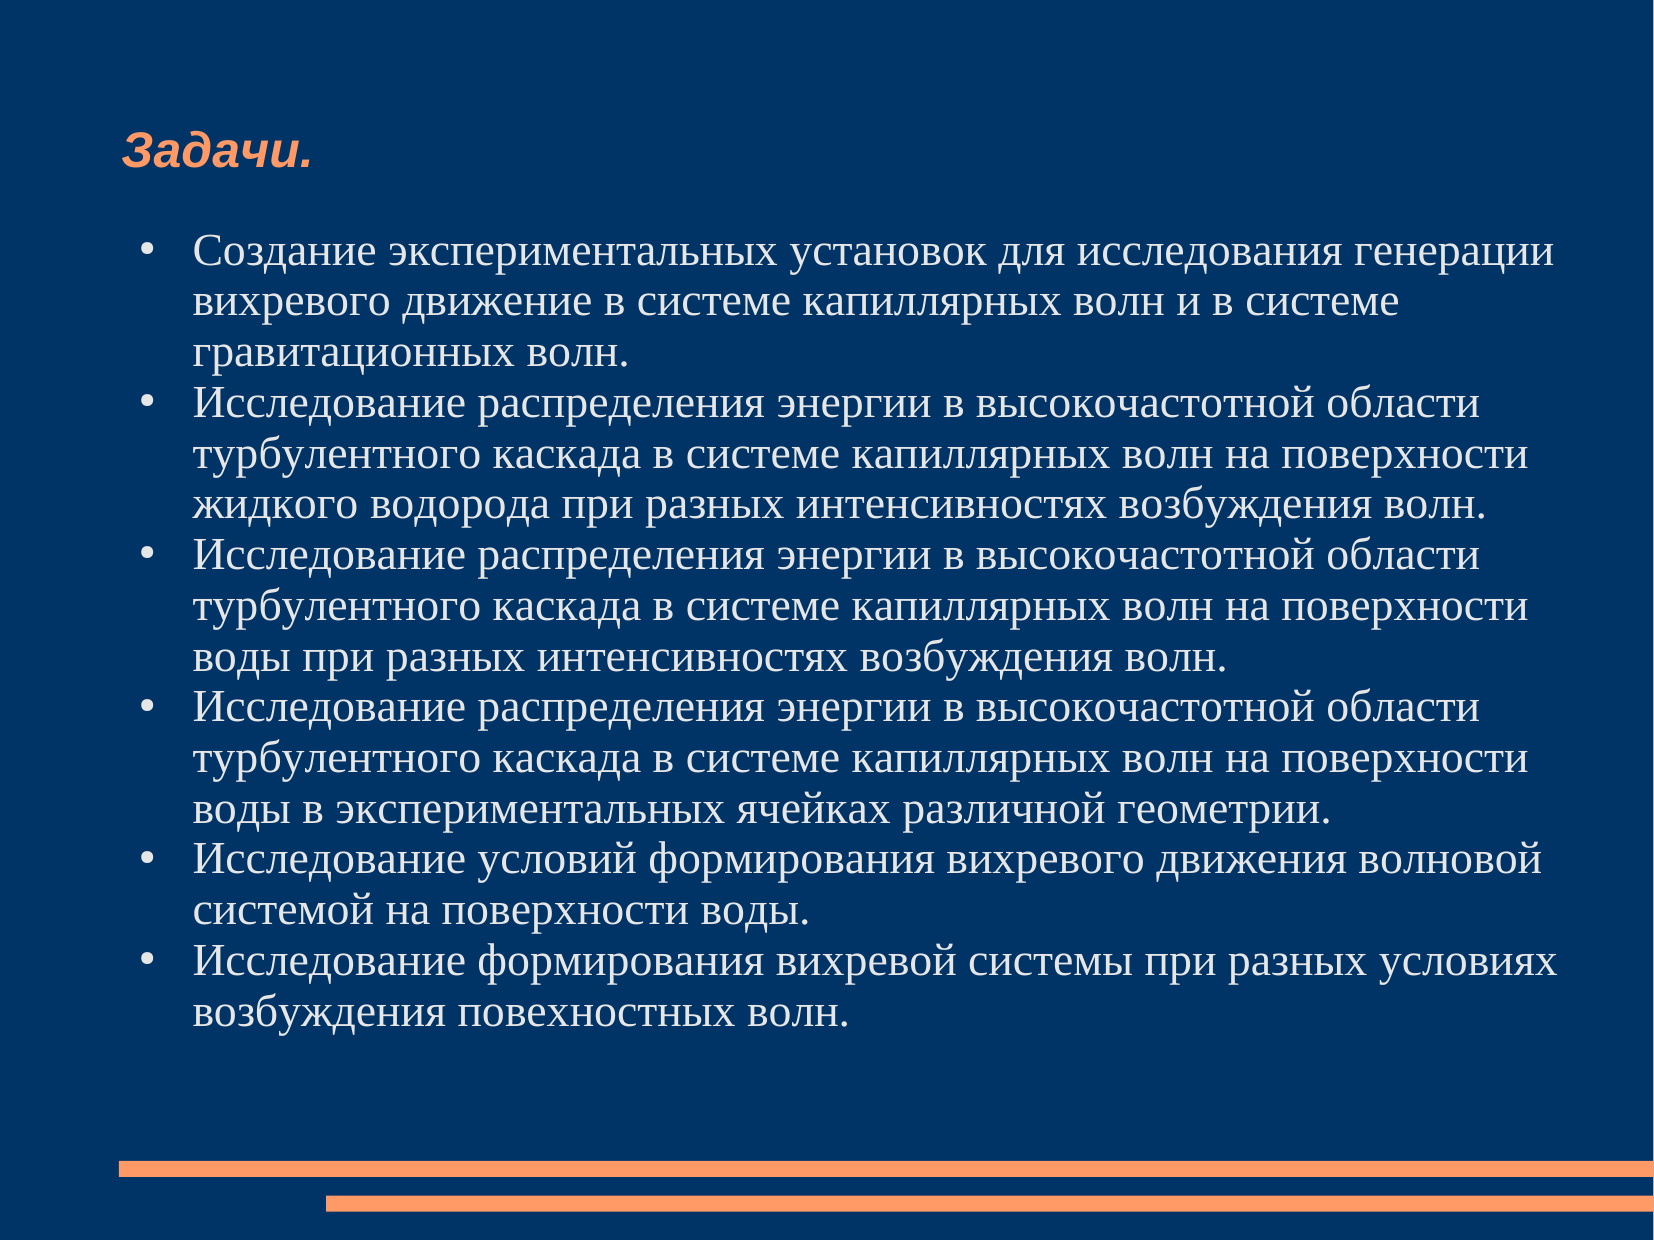

# Задачи.
Создание экспериментальных установок для исследования генерации вихревого движение в системе капиллярных волн и в системе гравитационных волн.
Исследование распределения энергии в высокочастотной области турбулентного каскада в системе капиллярных волн на поверхности жидкого водорода при разных интенсивностях возбуждения волн.
Исследование распределения энергии в высокочастотной области турбулентного каскада в системе капиллярных волн на поверхности воды при разных интенсивностях возбуждения волн.
Исследование распределения энергии в высокочастотной области турбулентного каскада в системе капиллярных волн на поверхности воды в экспериментальных ячейках различной геометрии.
Исследование условий формирования вихревого движения волновой системой на поверхности воды.
Исследование формирования вихревой системы при разных условиях возбуждения повехностных волн.